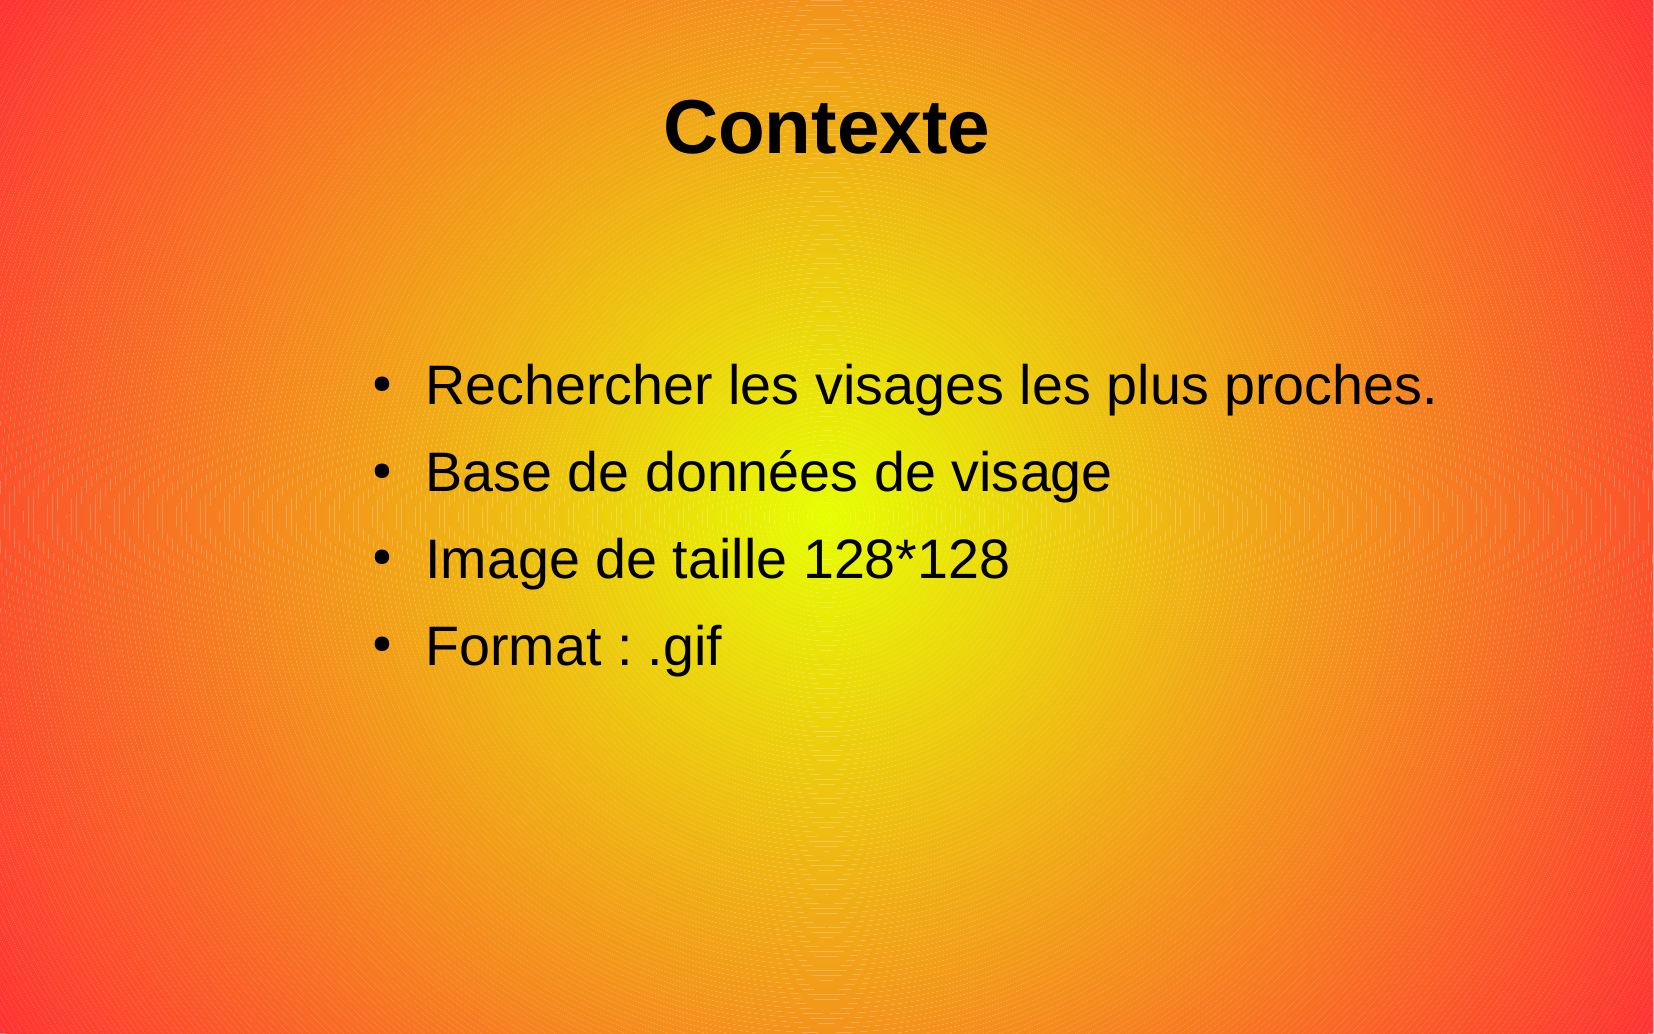

# Contexte
Rechercher les visages les plus proches.
Base de données de visage
Image de taille 128*128
Format : .gif